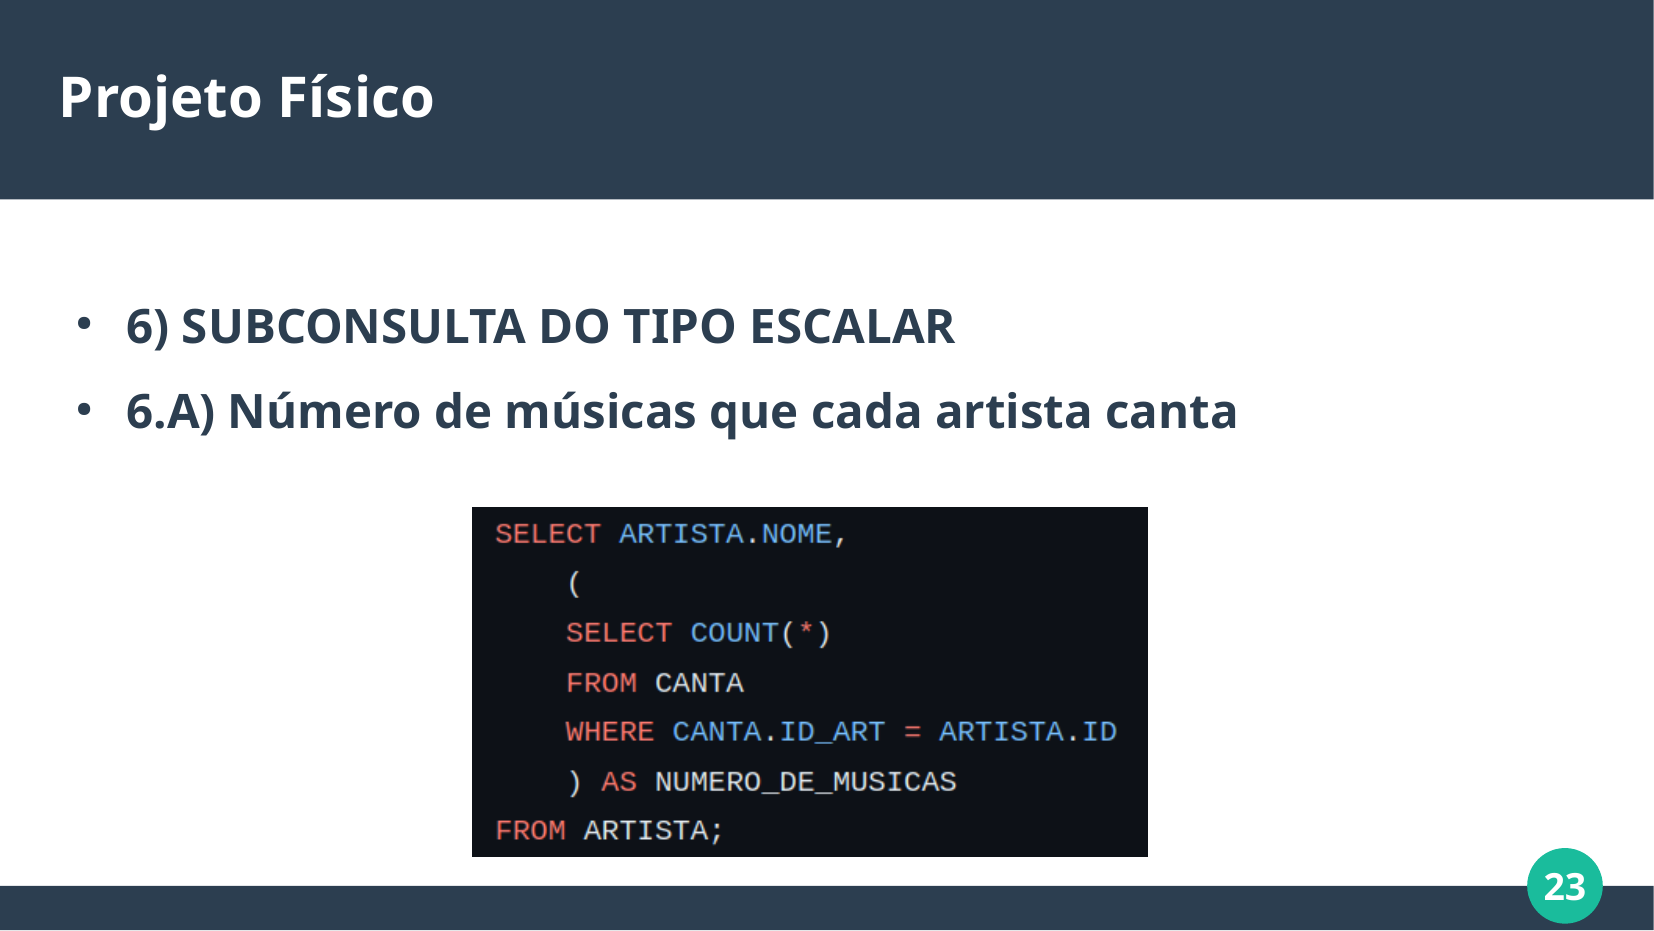

# Projeto Físico
6) SUBCONSULTA DO TIPO ESCALAR
6.A) Número de músicas que cada artista canta